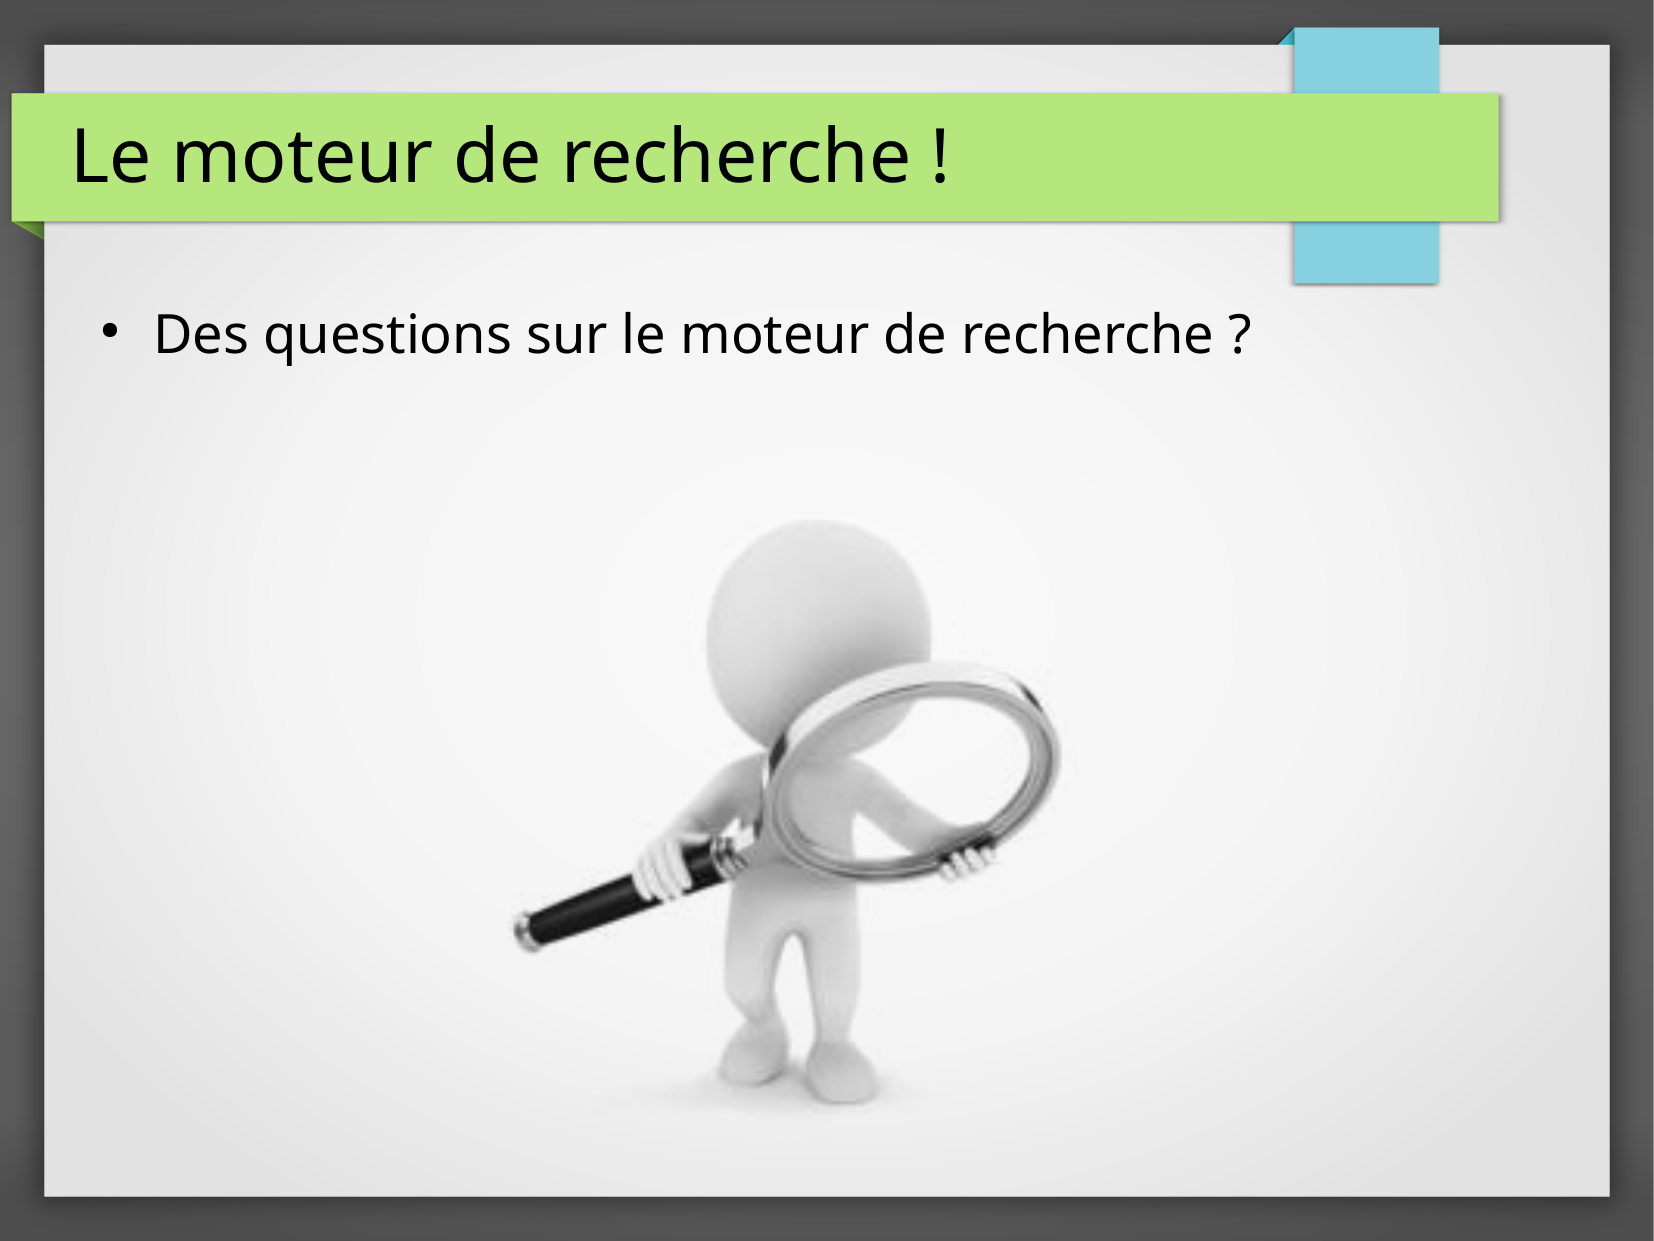

# Le moteur de recherche !
Des questions sur le moteur de recherche ?